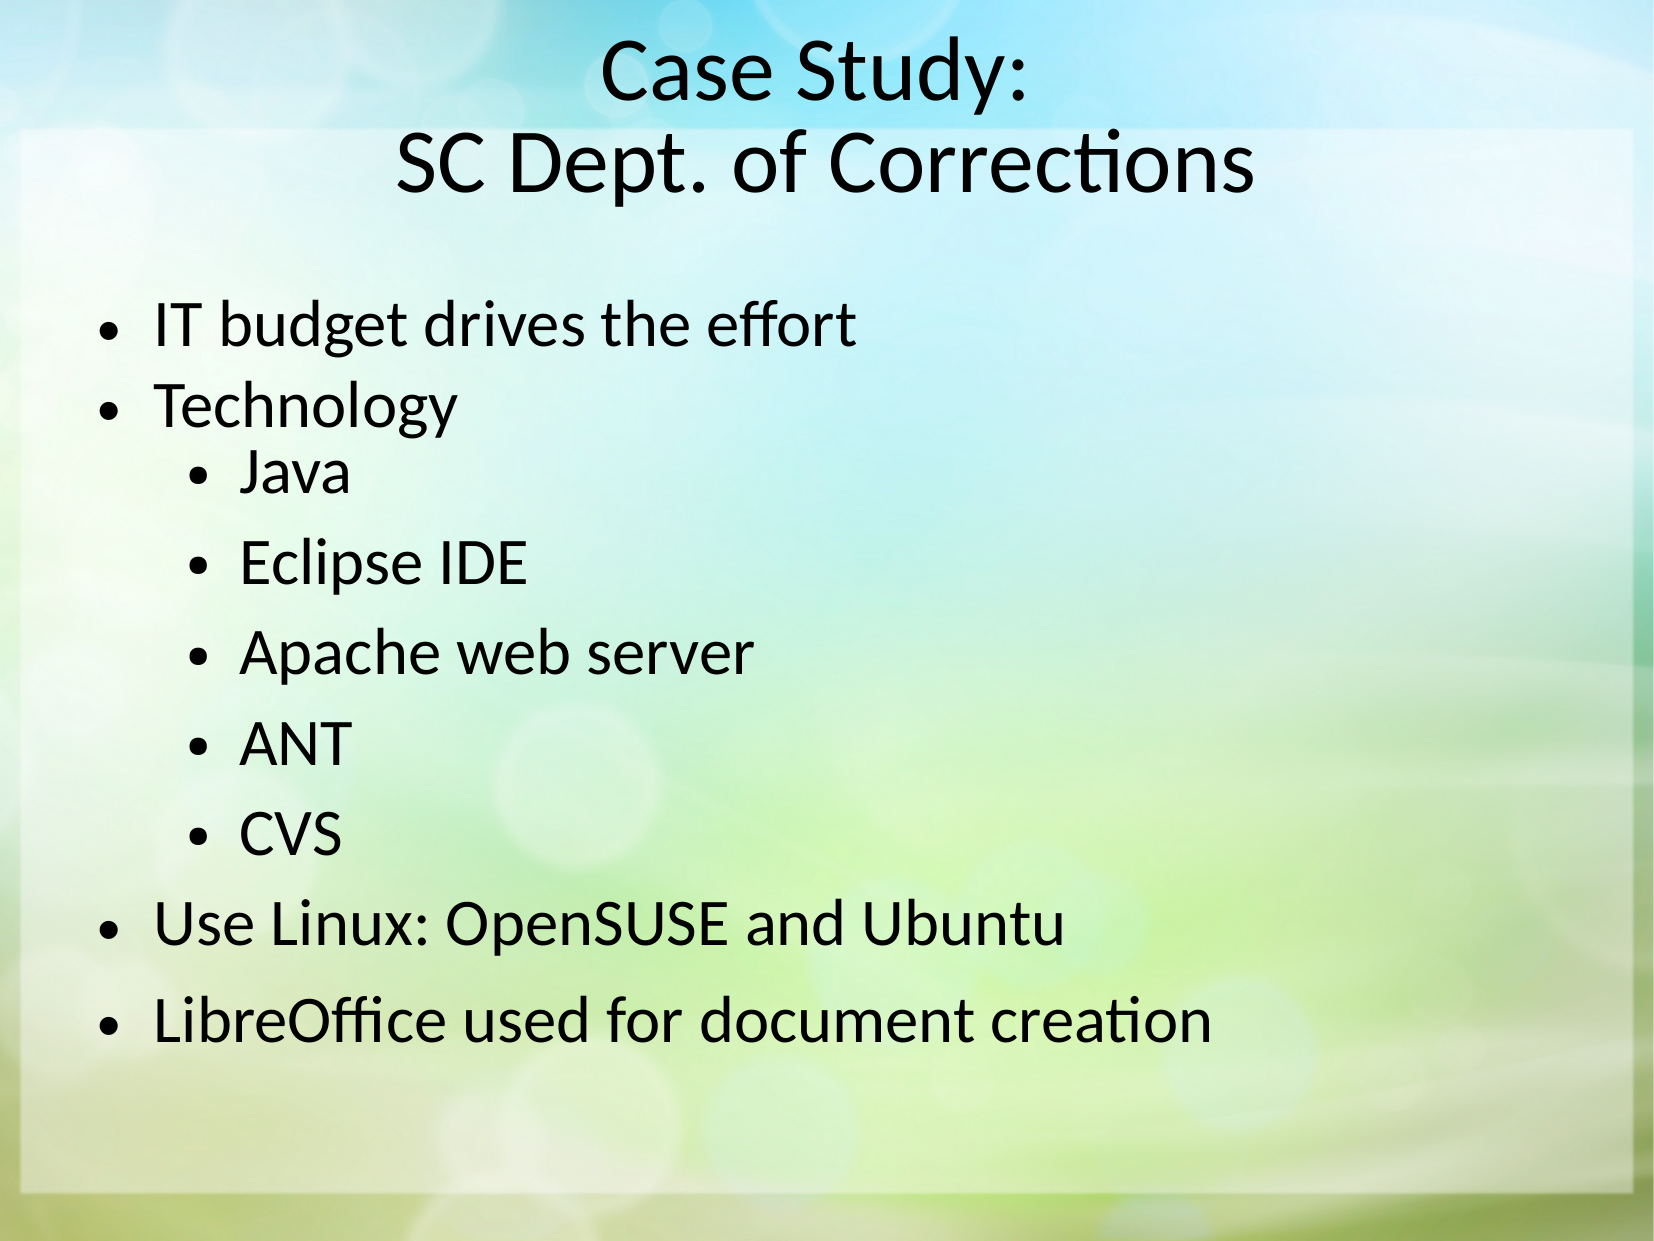

# Case Study: SC Dept. of Corrections
IT budget drives the effort
Technology
Java
Eclipse IDE
Apache web server
ANT
CVS
Use Linux: OpenSUSE and Ubuntu
LibreOffice used for document creation